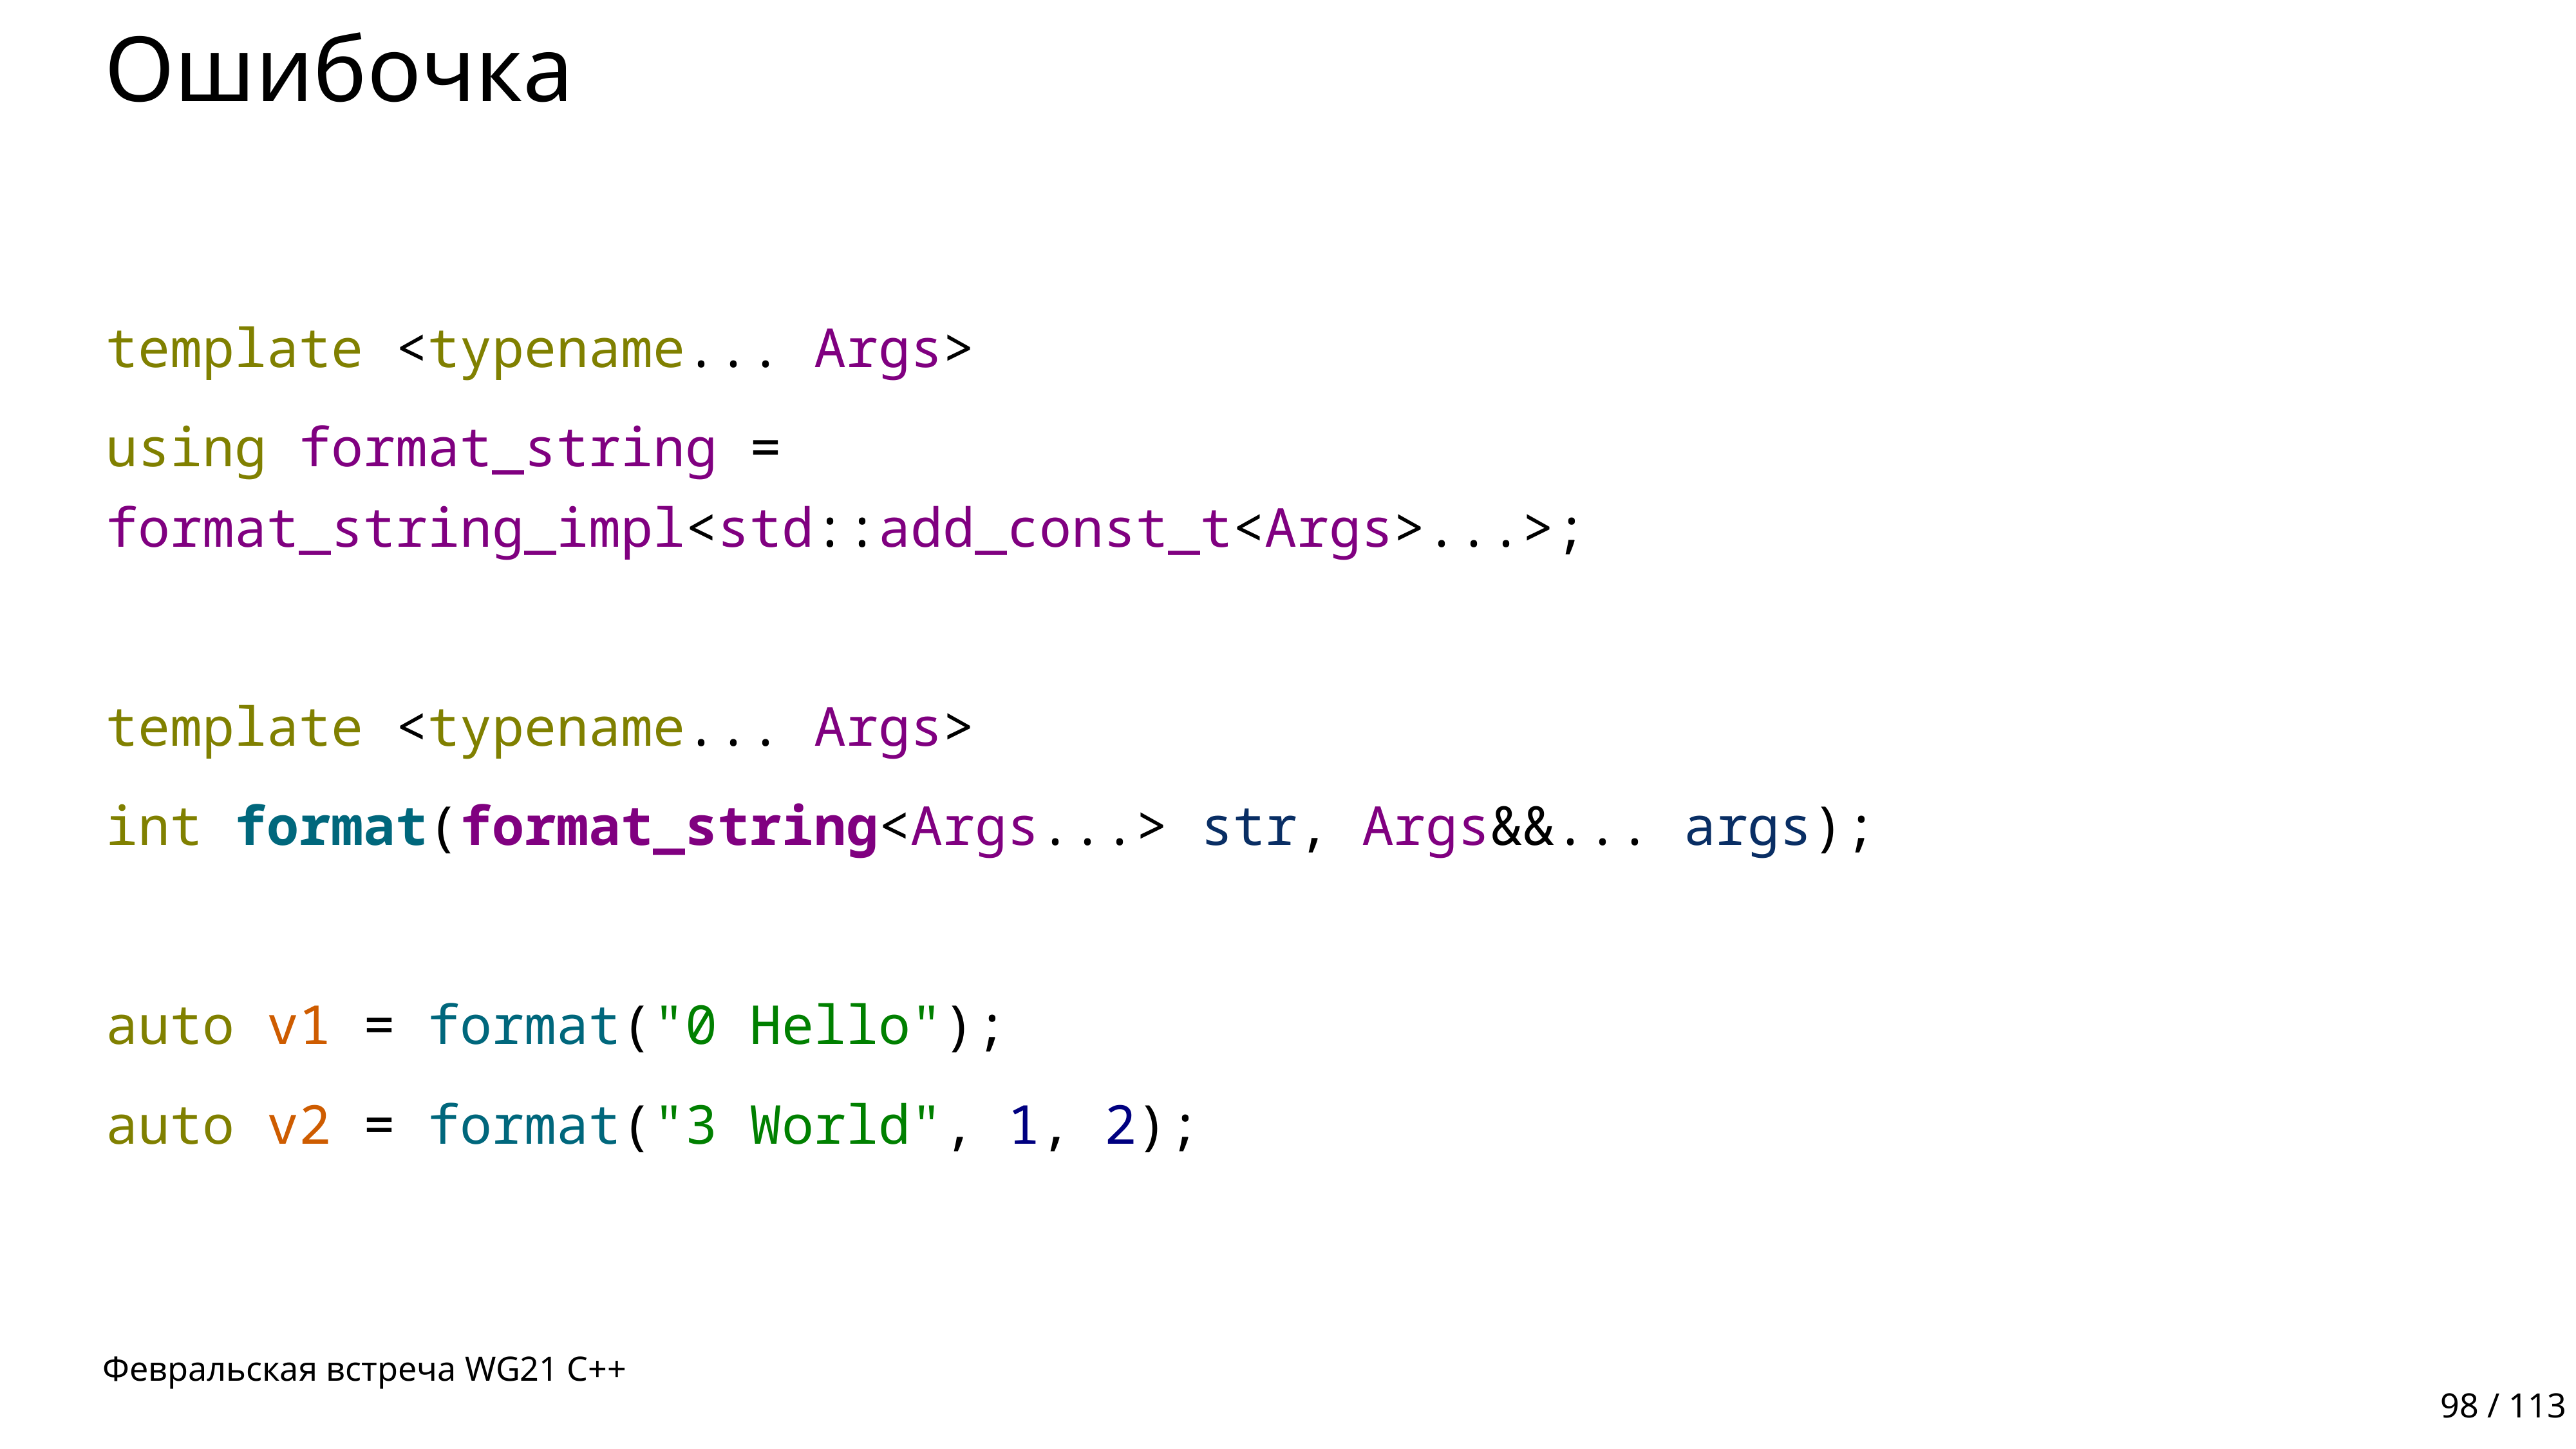

Ошибочка
# template <typename... Args>
using format_string = format_string_impl<std::add_const_t<Args>...>;
template <typename... Args>
int format(format_string<Args...> str, Args&&... args);
auto v1 = format("0 Hello");
auto v2 = format("3 World", 1, 2);
Февральская встреча WG21 C++